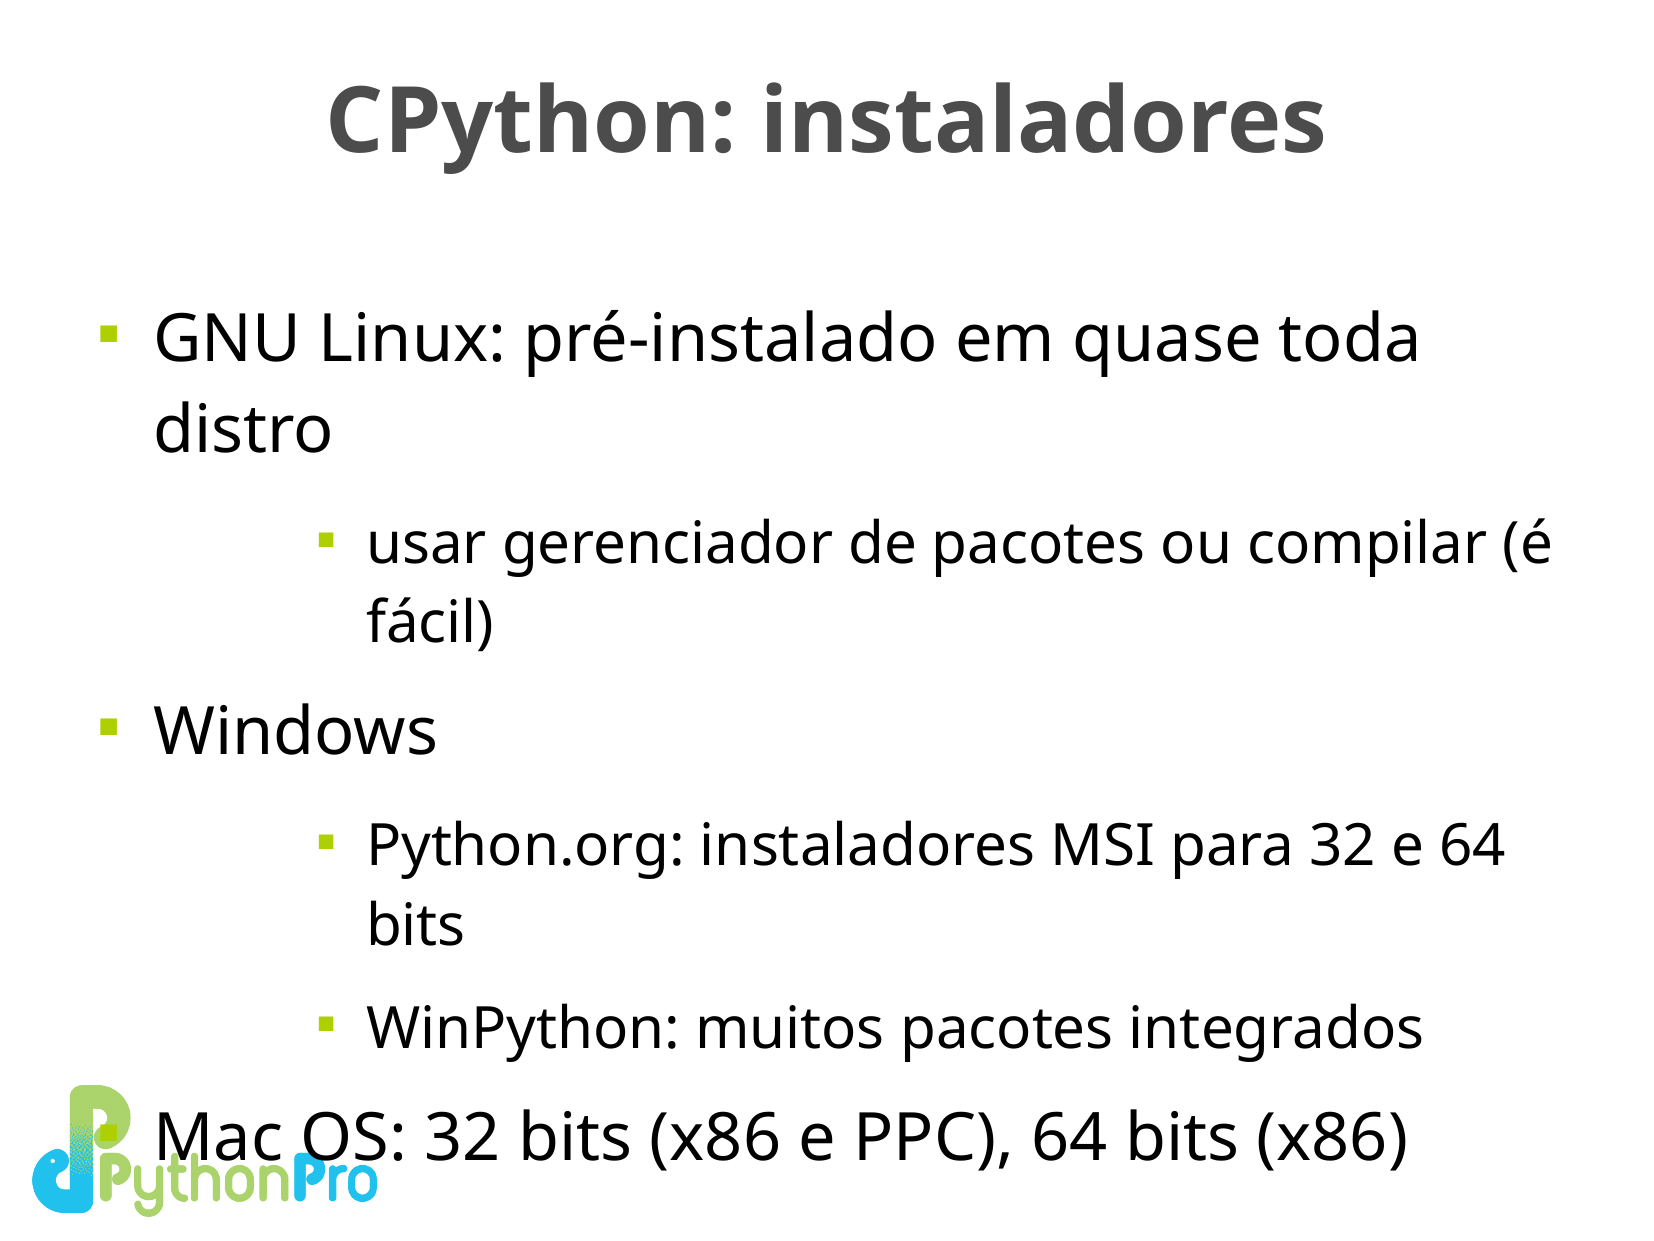

# CPython: instaladores
GNU Linux: pré-instalado em quase toda distro
usar gerenciador de pacotes ou compilar (é fácil)
Windows
Python.org: instaladores MSI para 32 e 64 bits
WinPython: muitos pacotes integrados
Mac OS: 32 bits (x86 e PPC), 64 bits (x86)